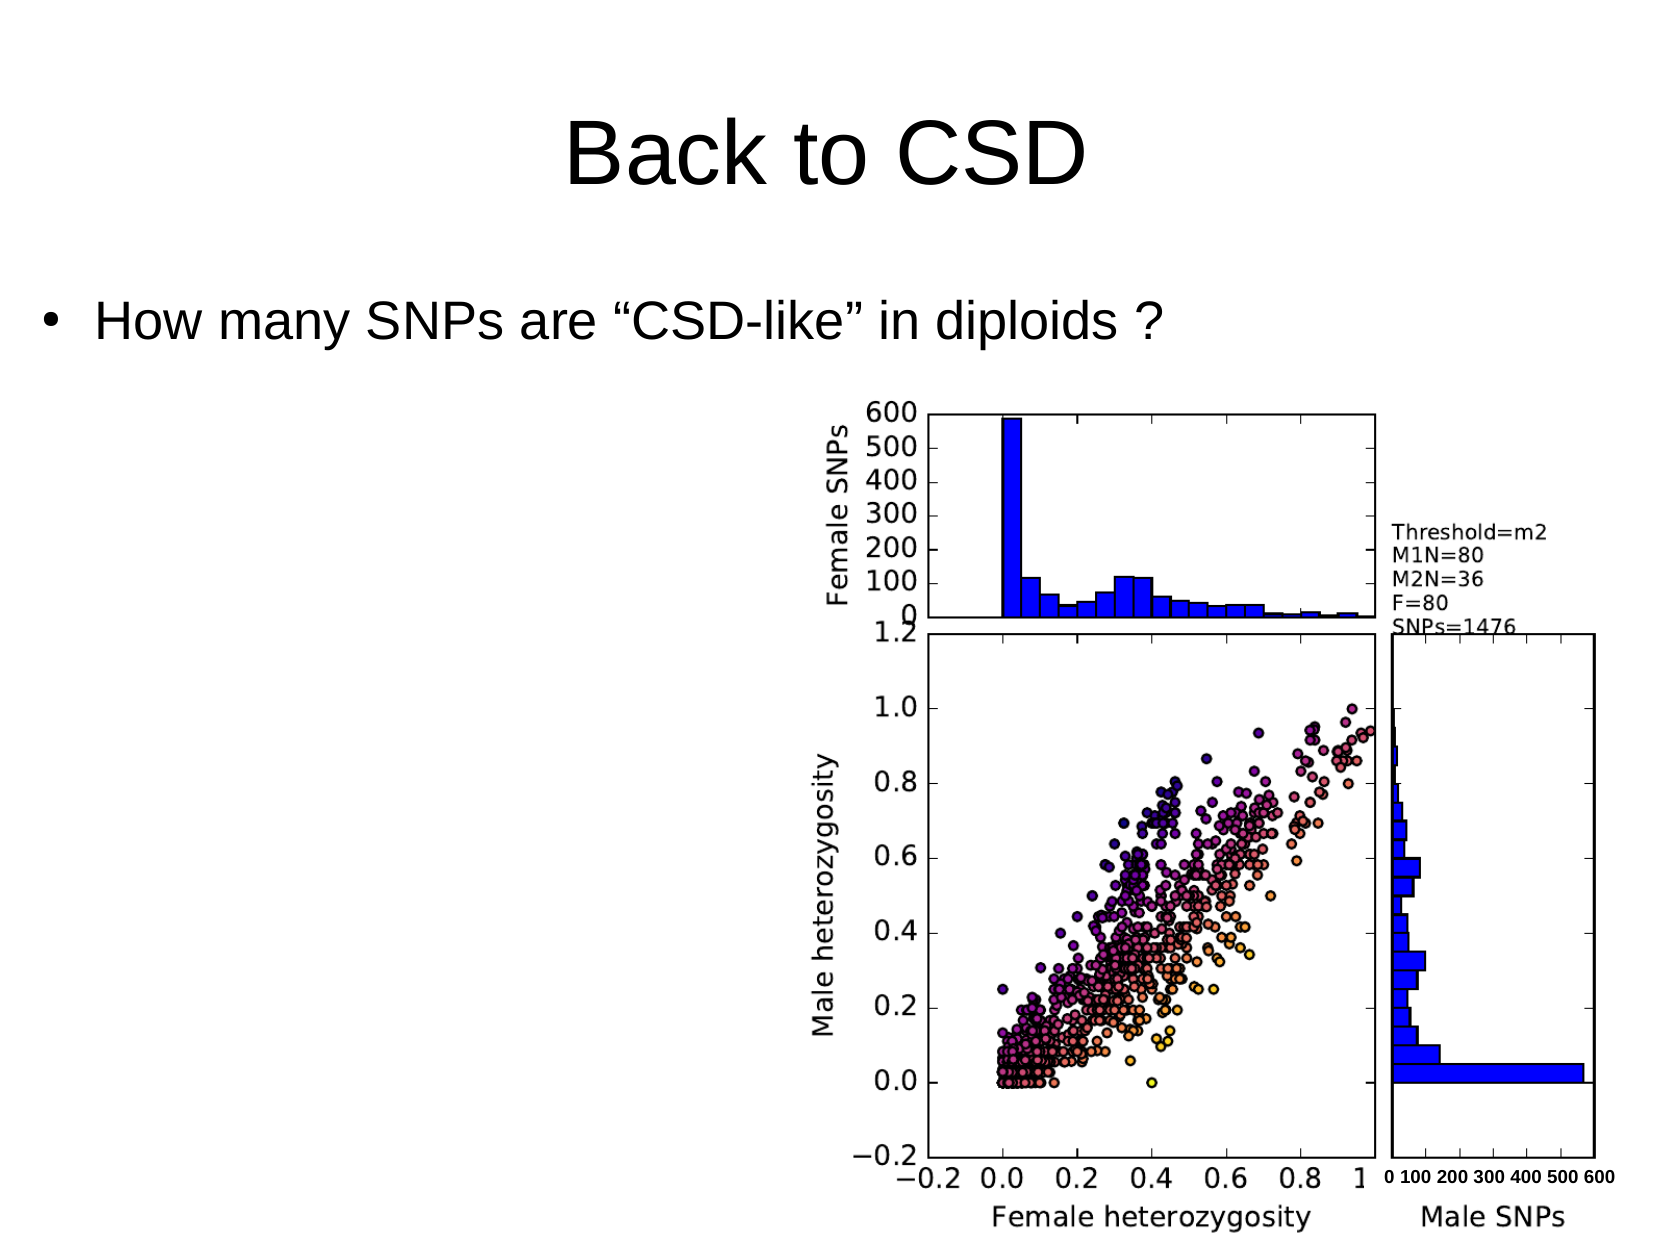

# Back to CSD
How many SNPs are “CSD-like” in diploids ?
 0 100 200 300 400 500 600